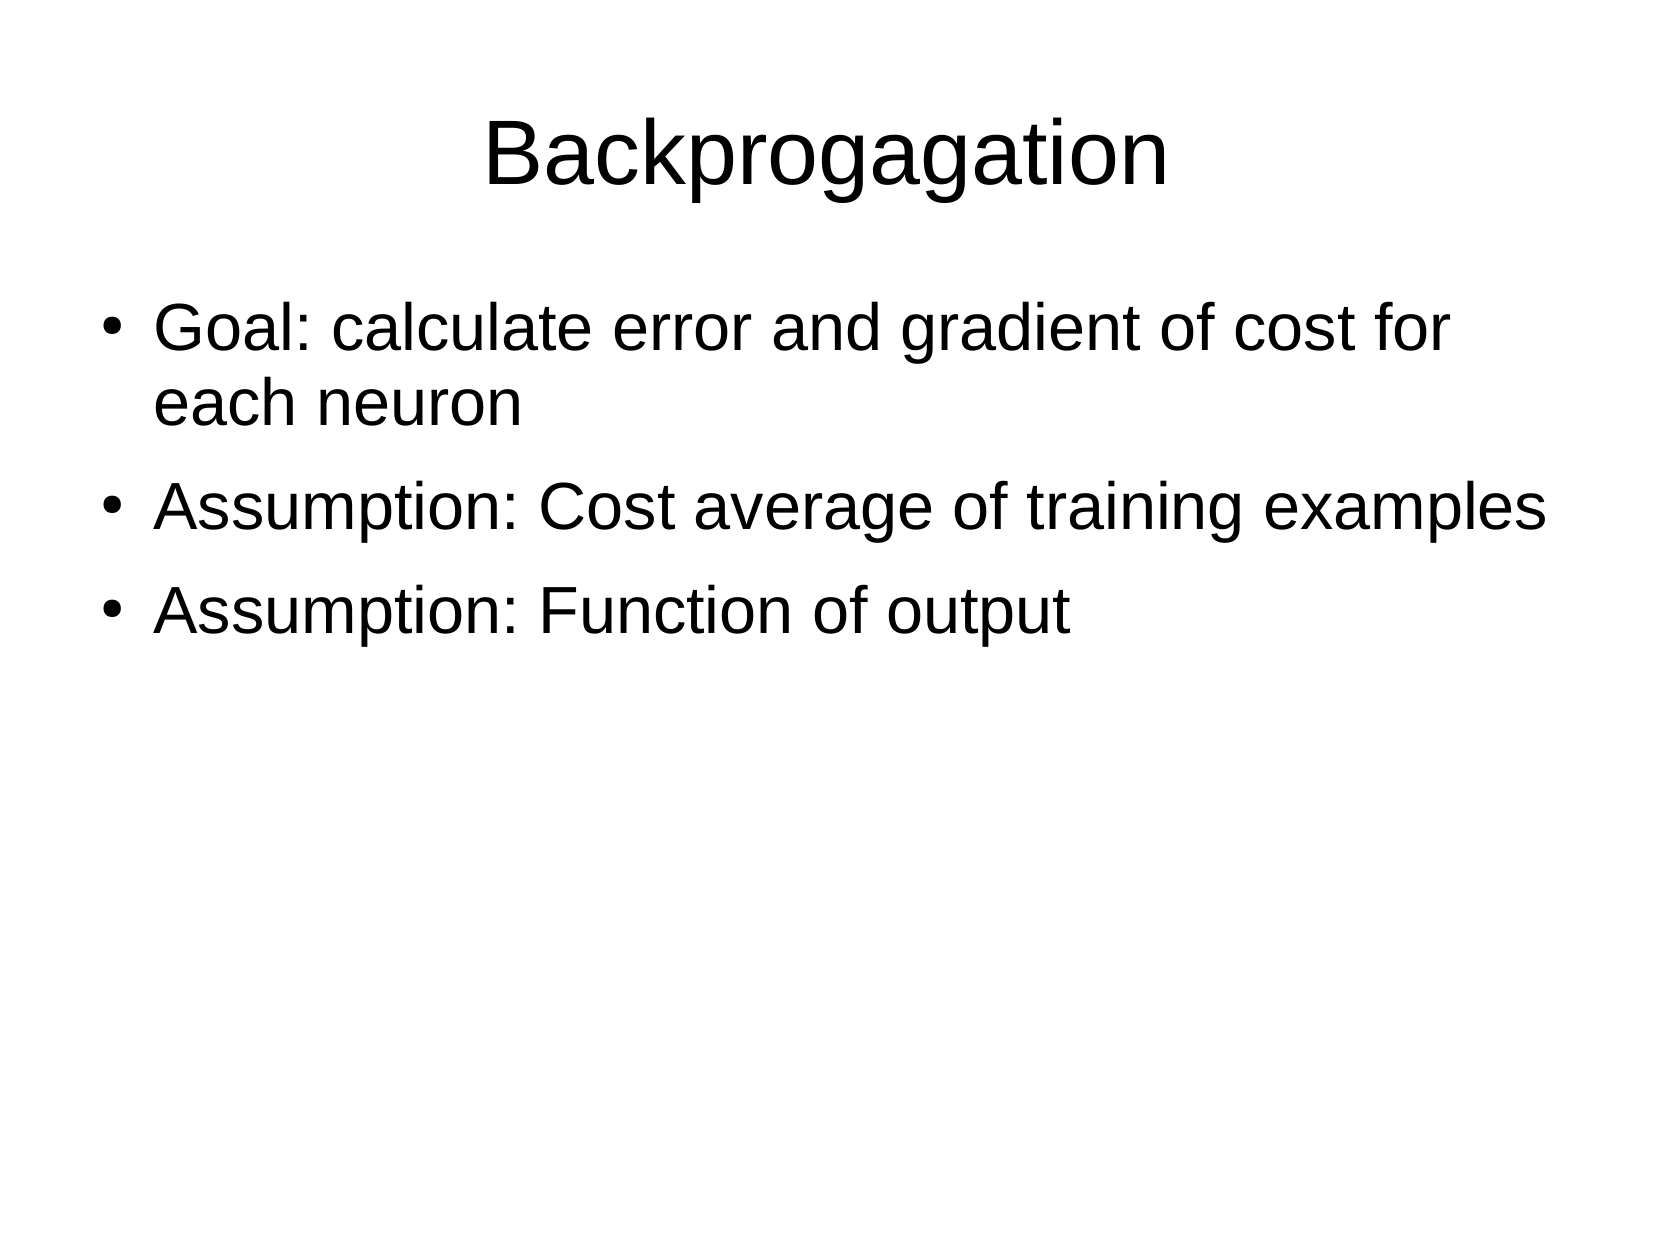

# Backprogagation
Goal: calculate error and gradient of cost for each neuron
Assumption: Cost average of training examples
Assumption: Function of output